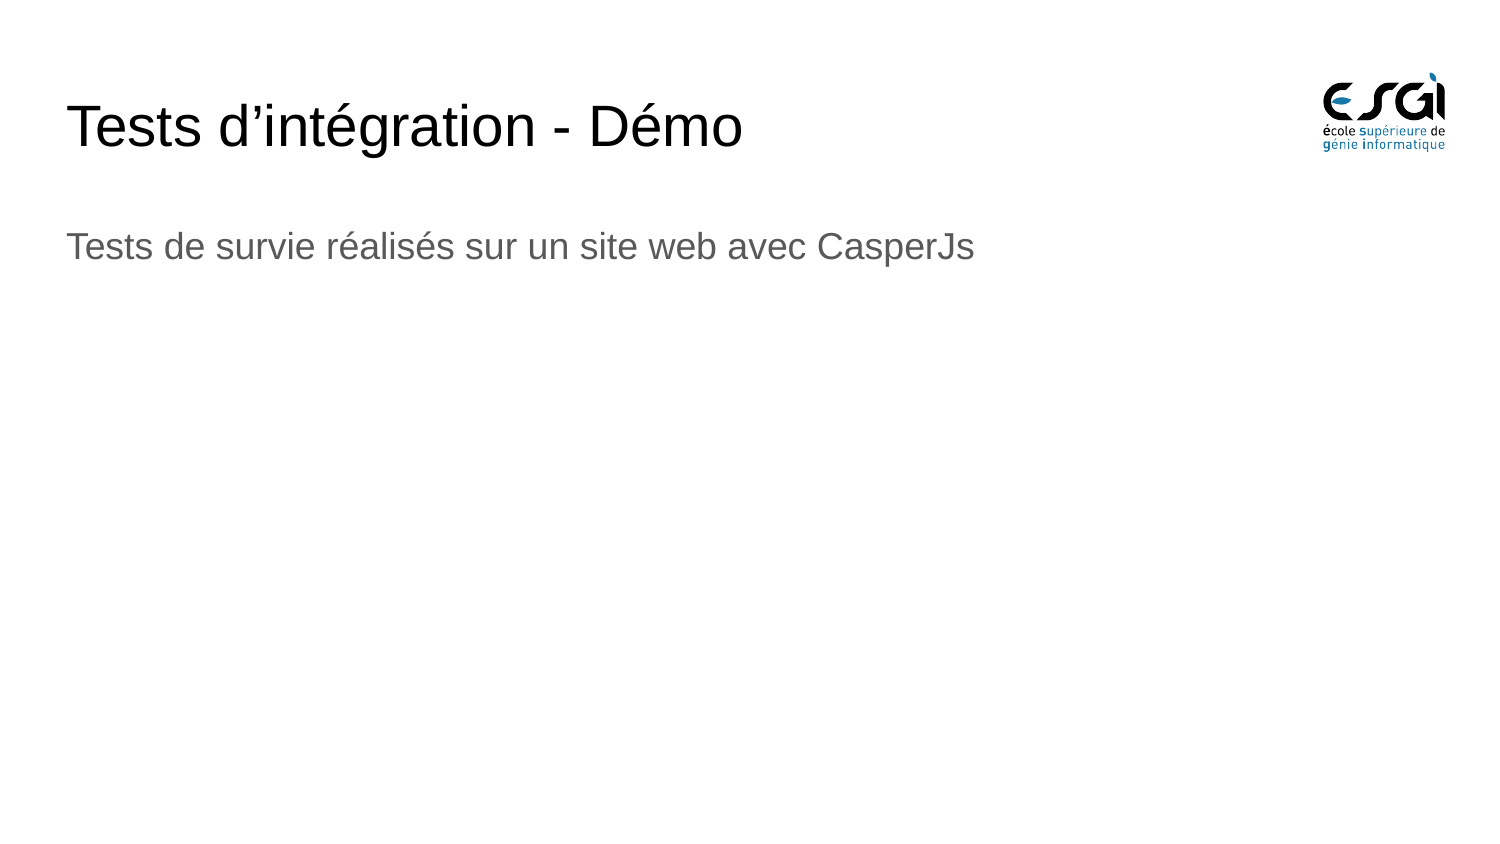

# Tests d’intégration - Démo
Tests de survie réalisés sur un site web avec CasperJs